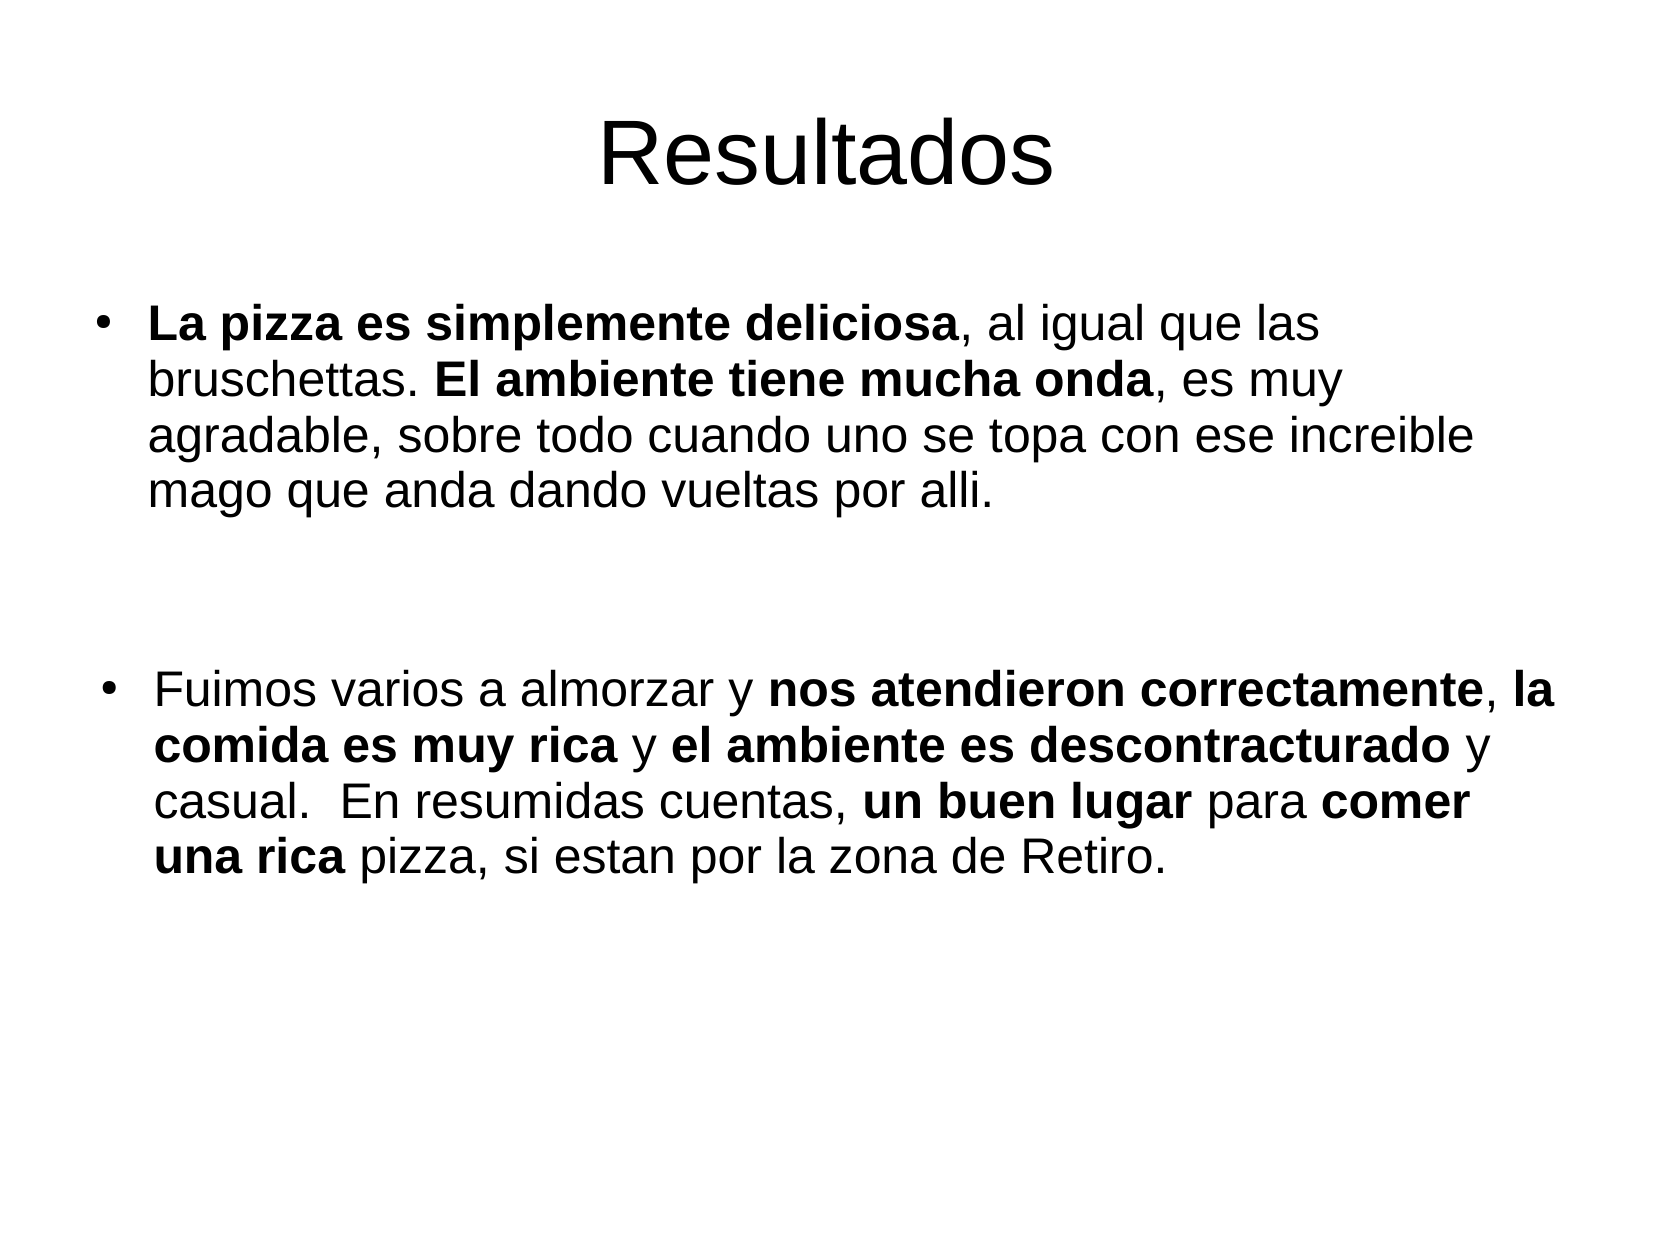

Resultados
# La pizza es simplemente deliciosa, al igual que las bruschettas. El ambiente tiene mucha onda, es muy agradable, sobre todo cuando uno se topa con ese increible mago que anda dando vueltas por alli.
Fuimos varios a almorzar y nos atendieron correctamente, la comida es muy rica y el ambiente es descontracturado y casual. En resumidas cuentas, un buen lugar para comer una rica pizza, si estan por la zona de Retiro.